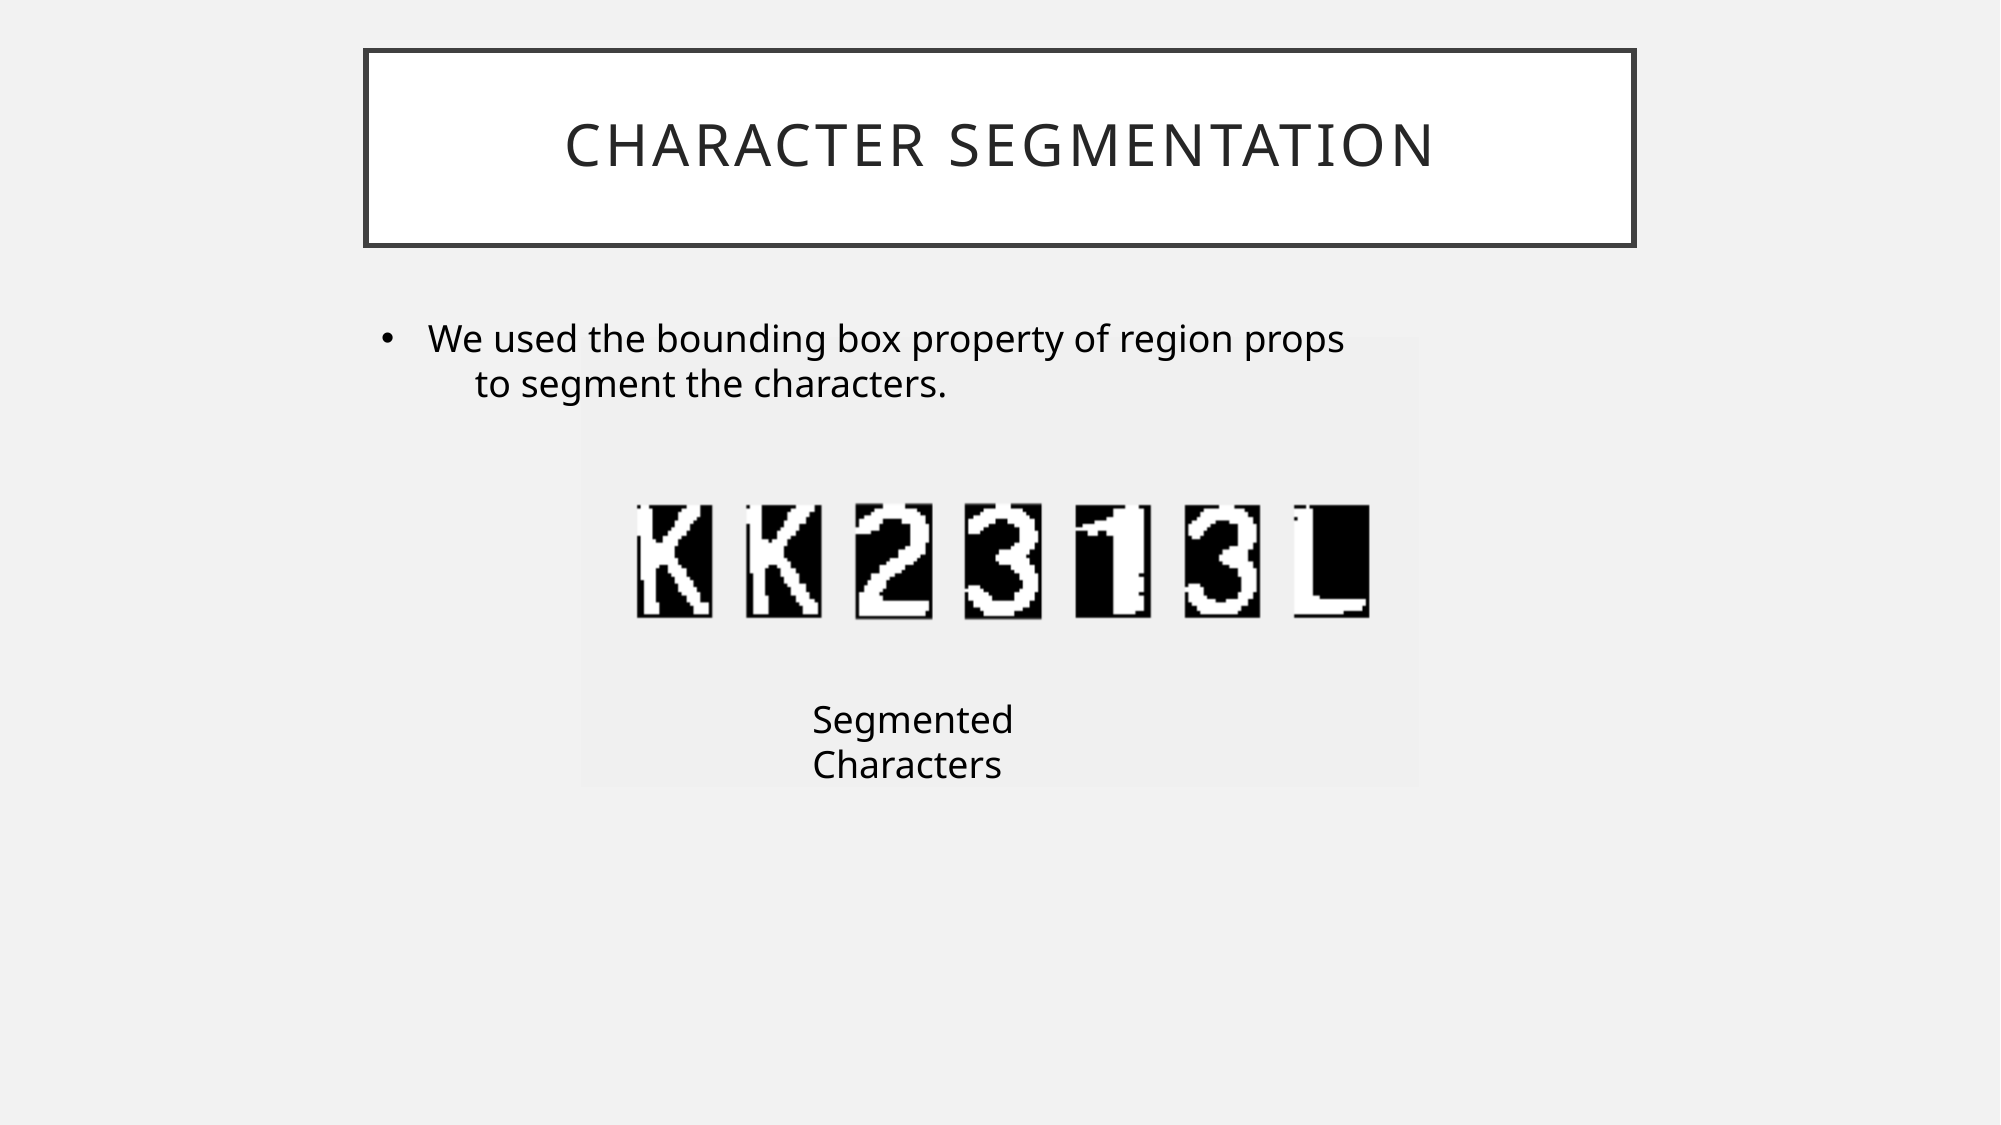

# Character segmentation
We used the bounding box property of region props to segment the characters.
Segmented Characters